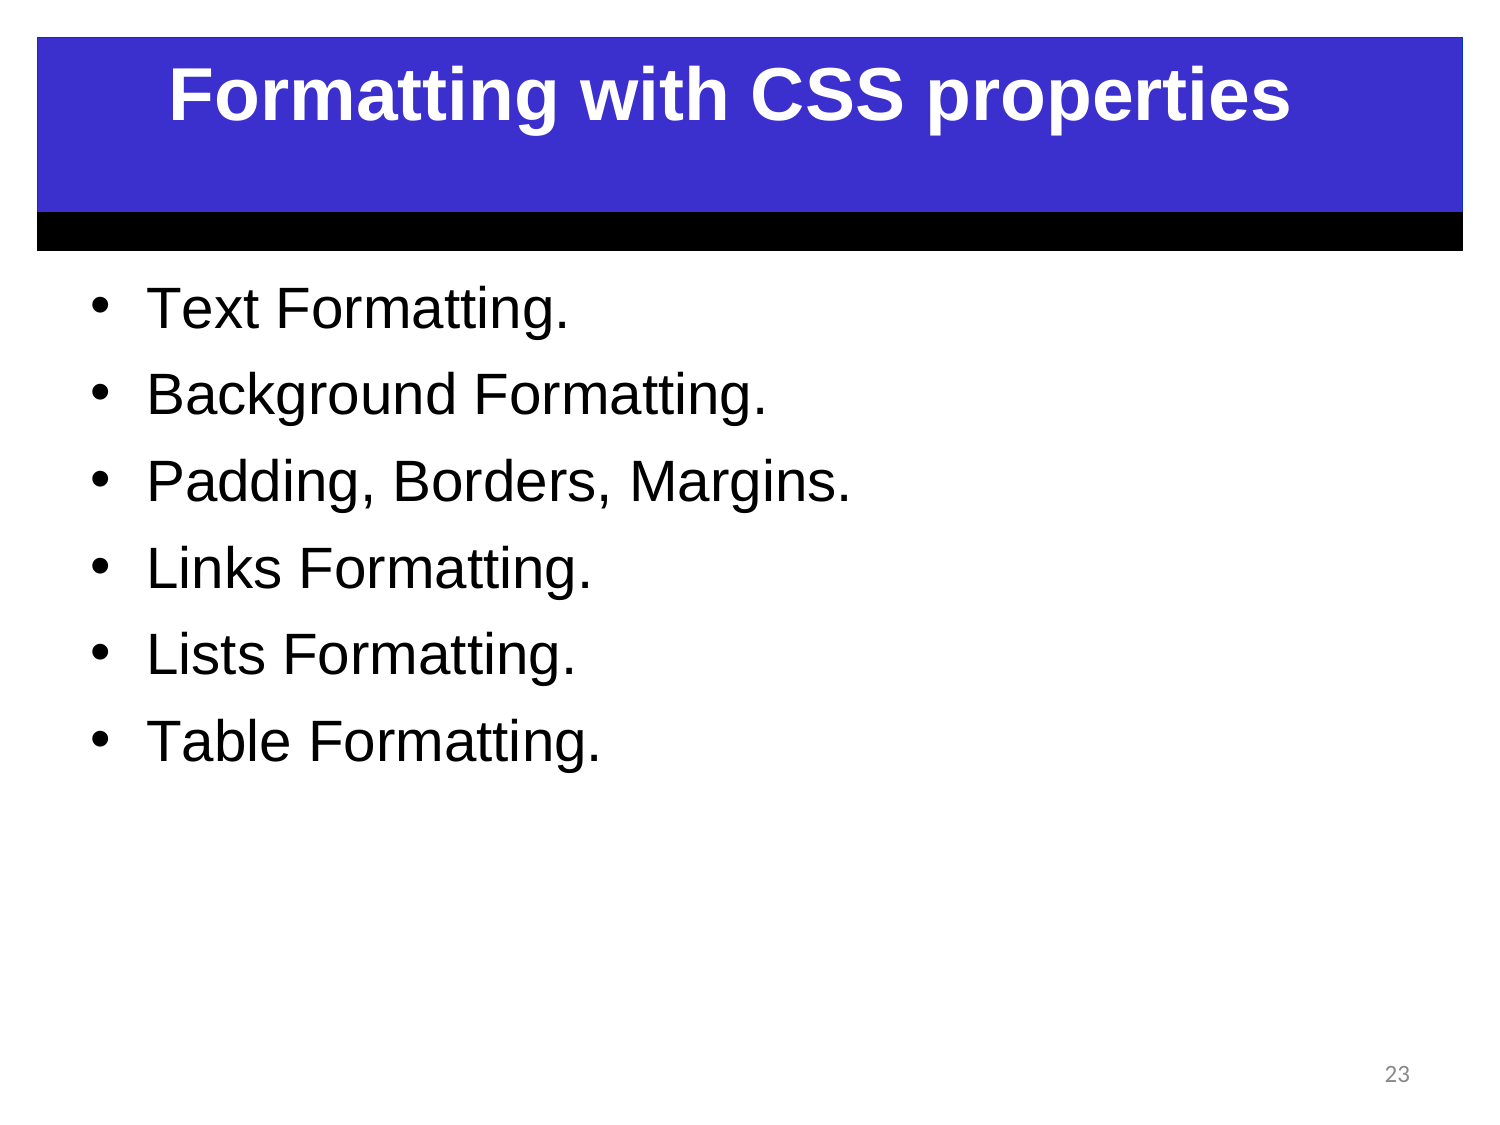

Formatting with CSS properties
# Text Formatting.
Background Formatting.
Padding, Borders, Margins.
Links Formatting.
Lists Formatting.
Table Formatting.